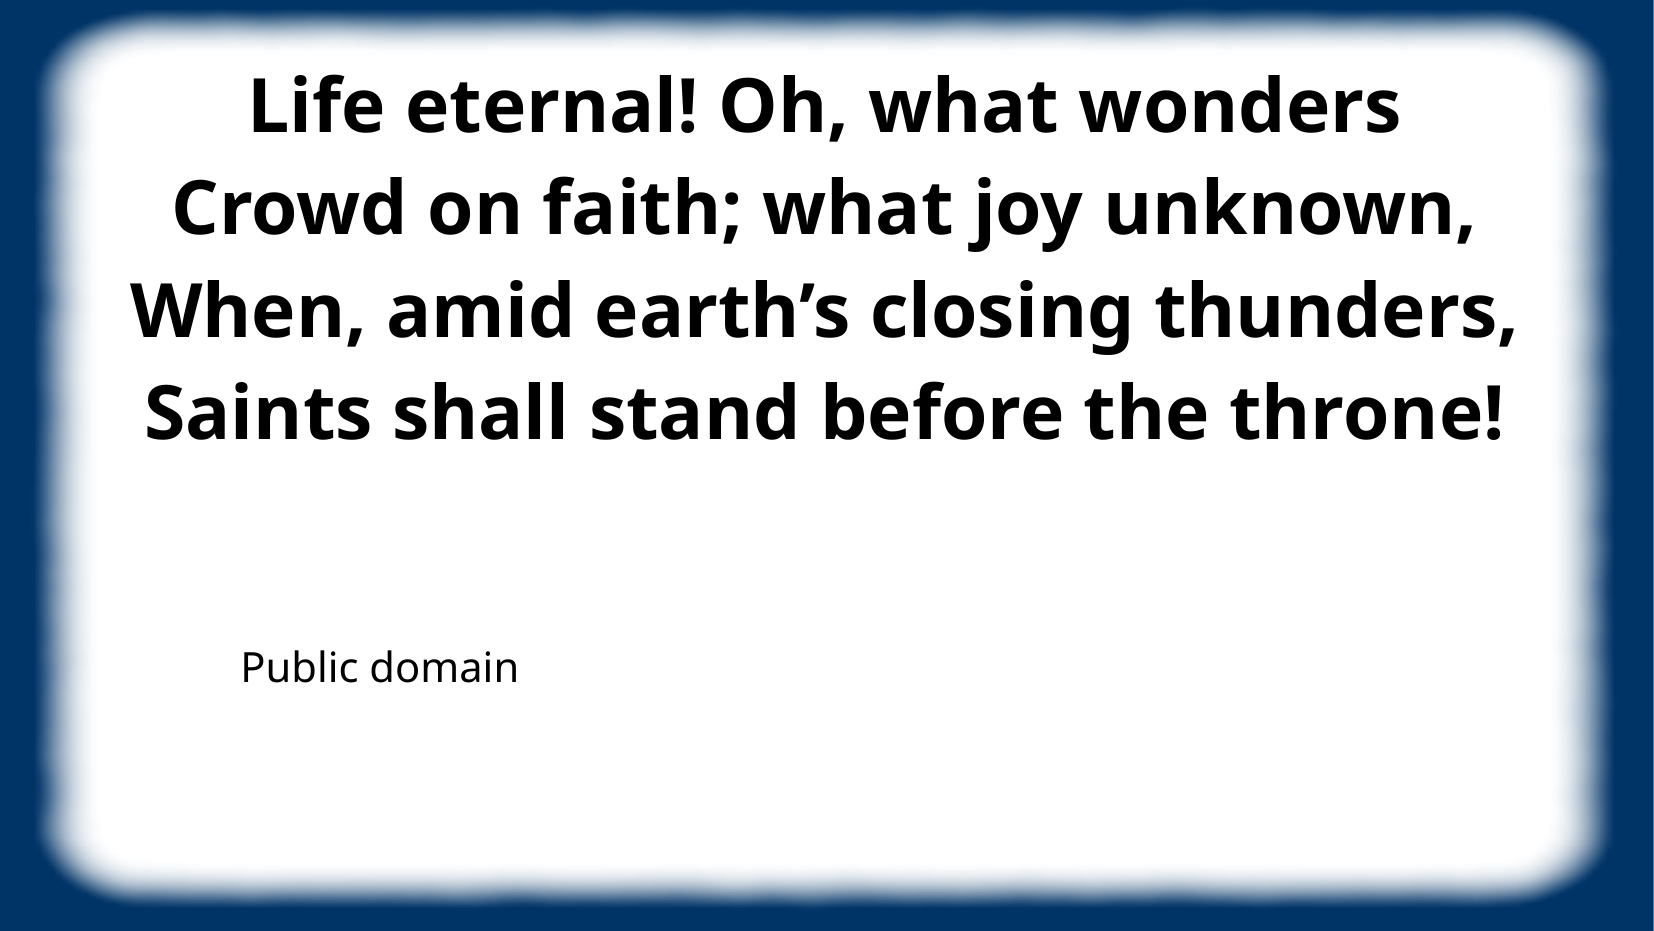

Life eternal! Oh, what wonders
Crowd on faith; what joy unknown,
When, amid earth’s closing thunders,
Saints shall stand before the throne!
 Public domain